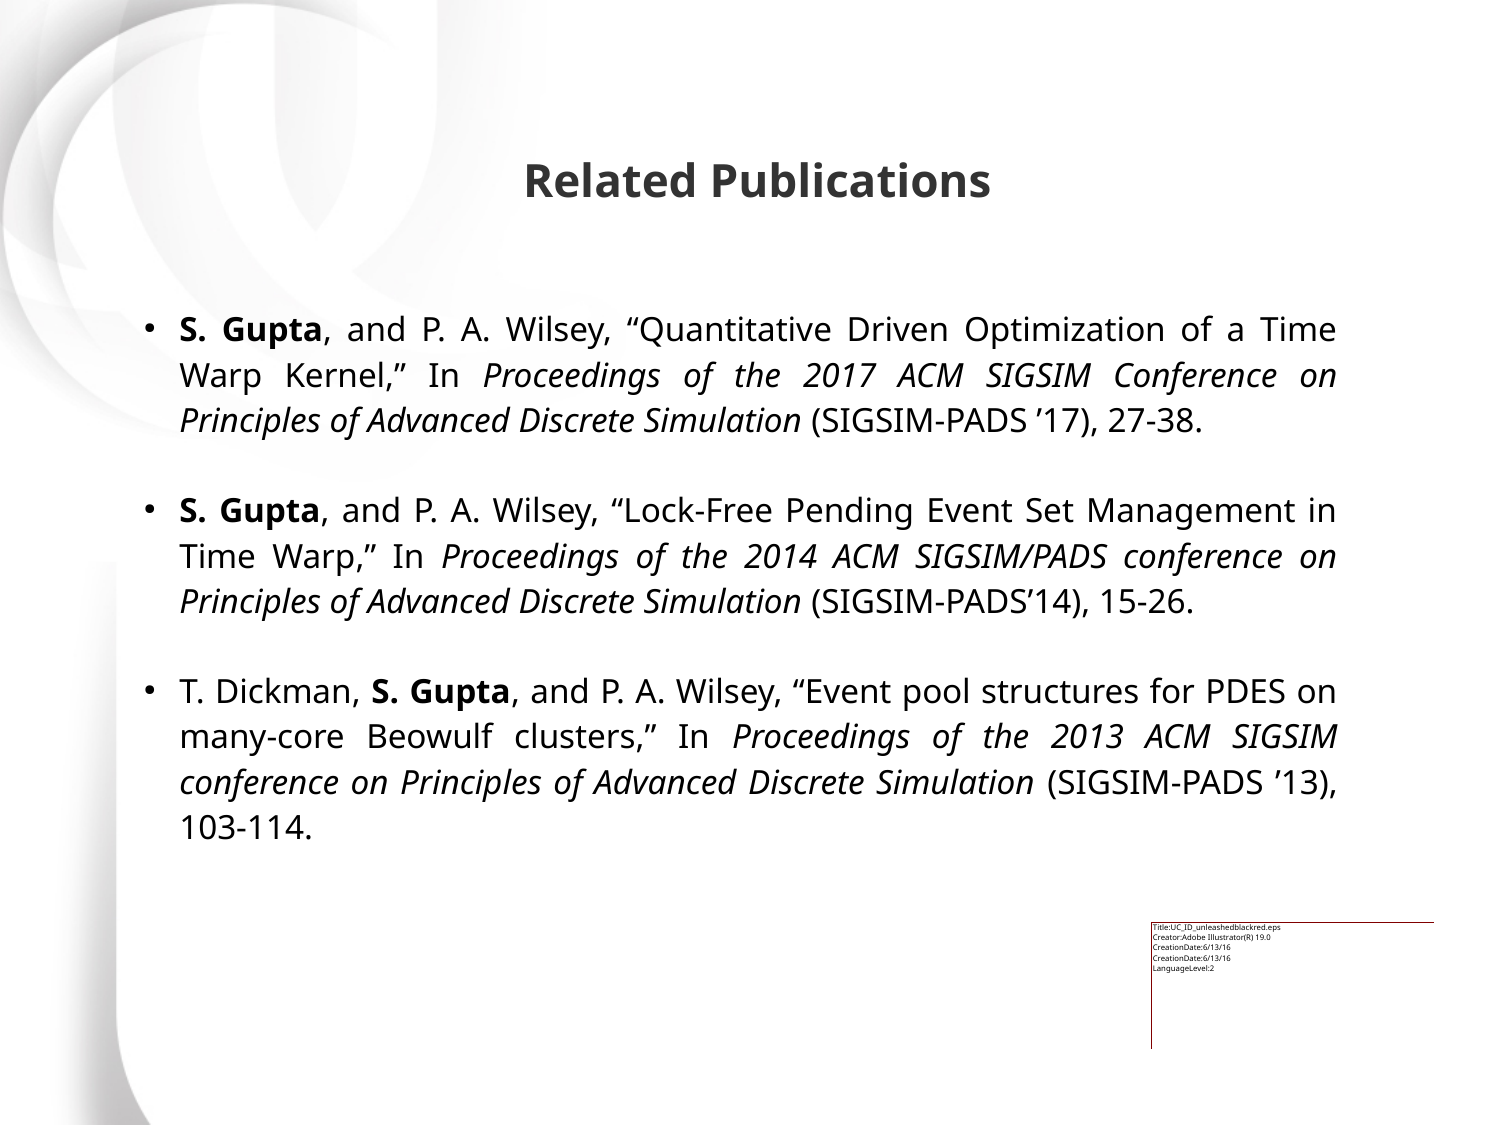

# Related Publications
S. Gupta, and P. A. Wilsey, “Quantitative Driven Optimization of a Time Warp Kernel,” In Proceedings of the 2017 ACM SIGSIM Conference on Principles of Advanced Discrete Simulation (SIGSIM-PADS ’17), 27-38.
S. Gupta, and P. A. Wilsey, “Lock-Free Pending Event Set Management in Time Warp,” In Proceedings of the 2014 ACM SIGSIM/PADS conference on Principles of Advanced Discrete Simulation (SIGSIM-PADS’14), 15-26.
T. Dickman, S. Gupta, and P. A. Wilsey, “Event pool structures for PDES on many-core Beowulf clusters,” In Proceedings of the 2013 ACM SIGSIM conference on Principles of Advanced Discrete Simulation (SIGSIM-PADS ’13), 103-114.